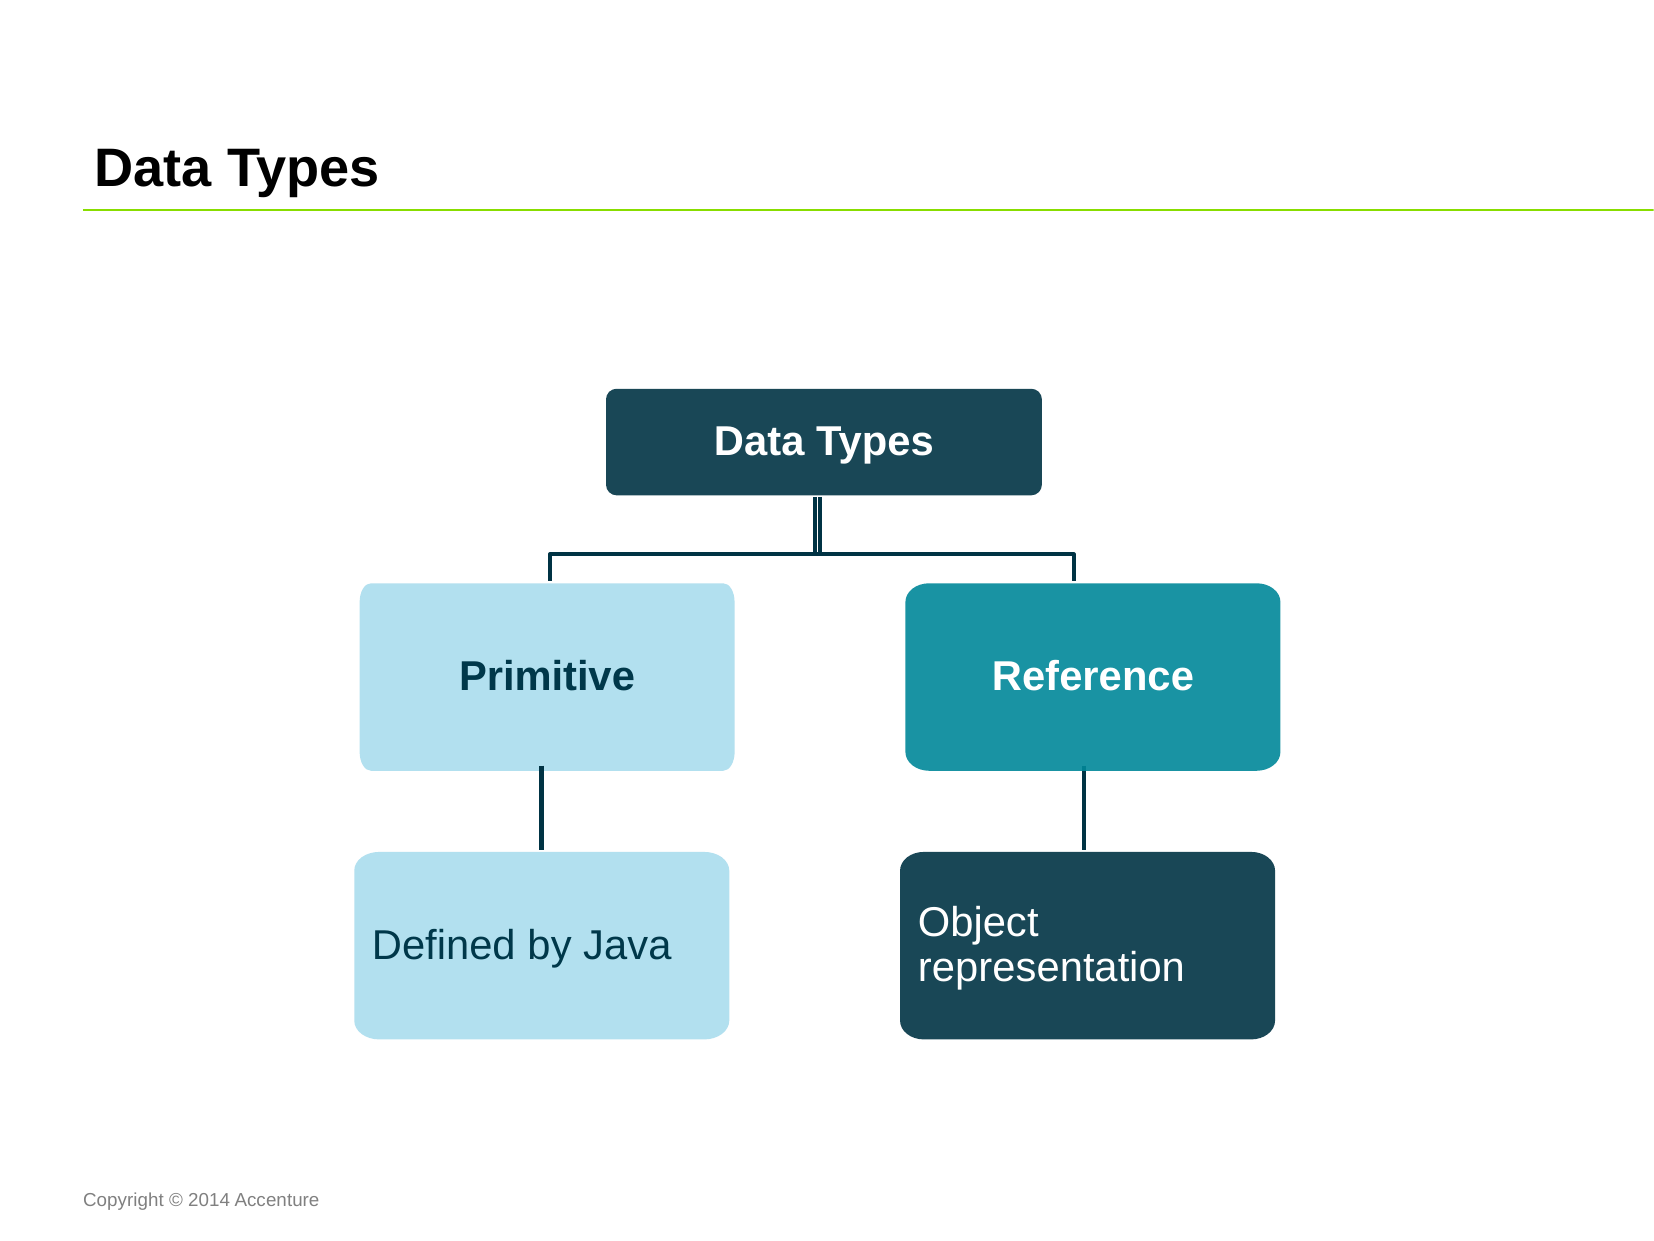

# Data Types
a
Data Types
Primitive
Reference
Defined by Java
Object representation